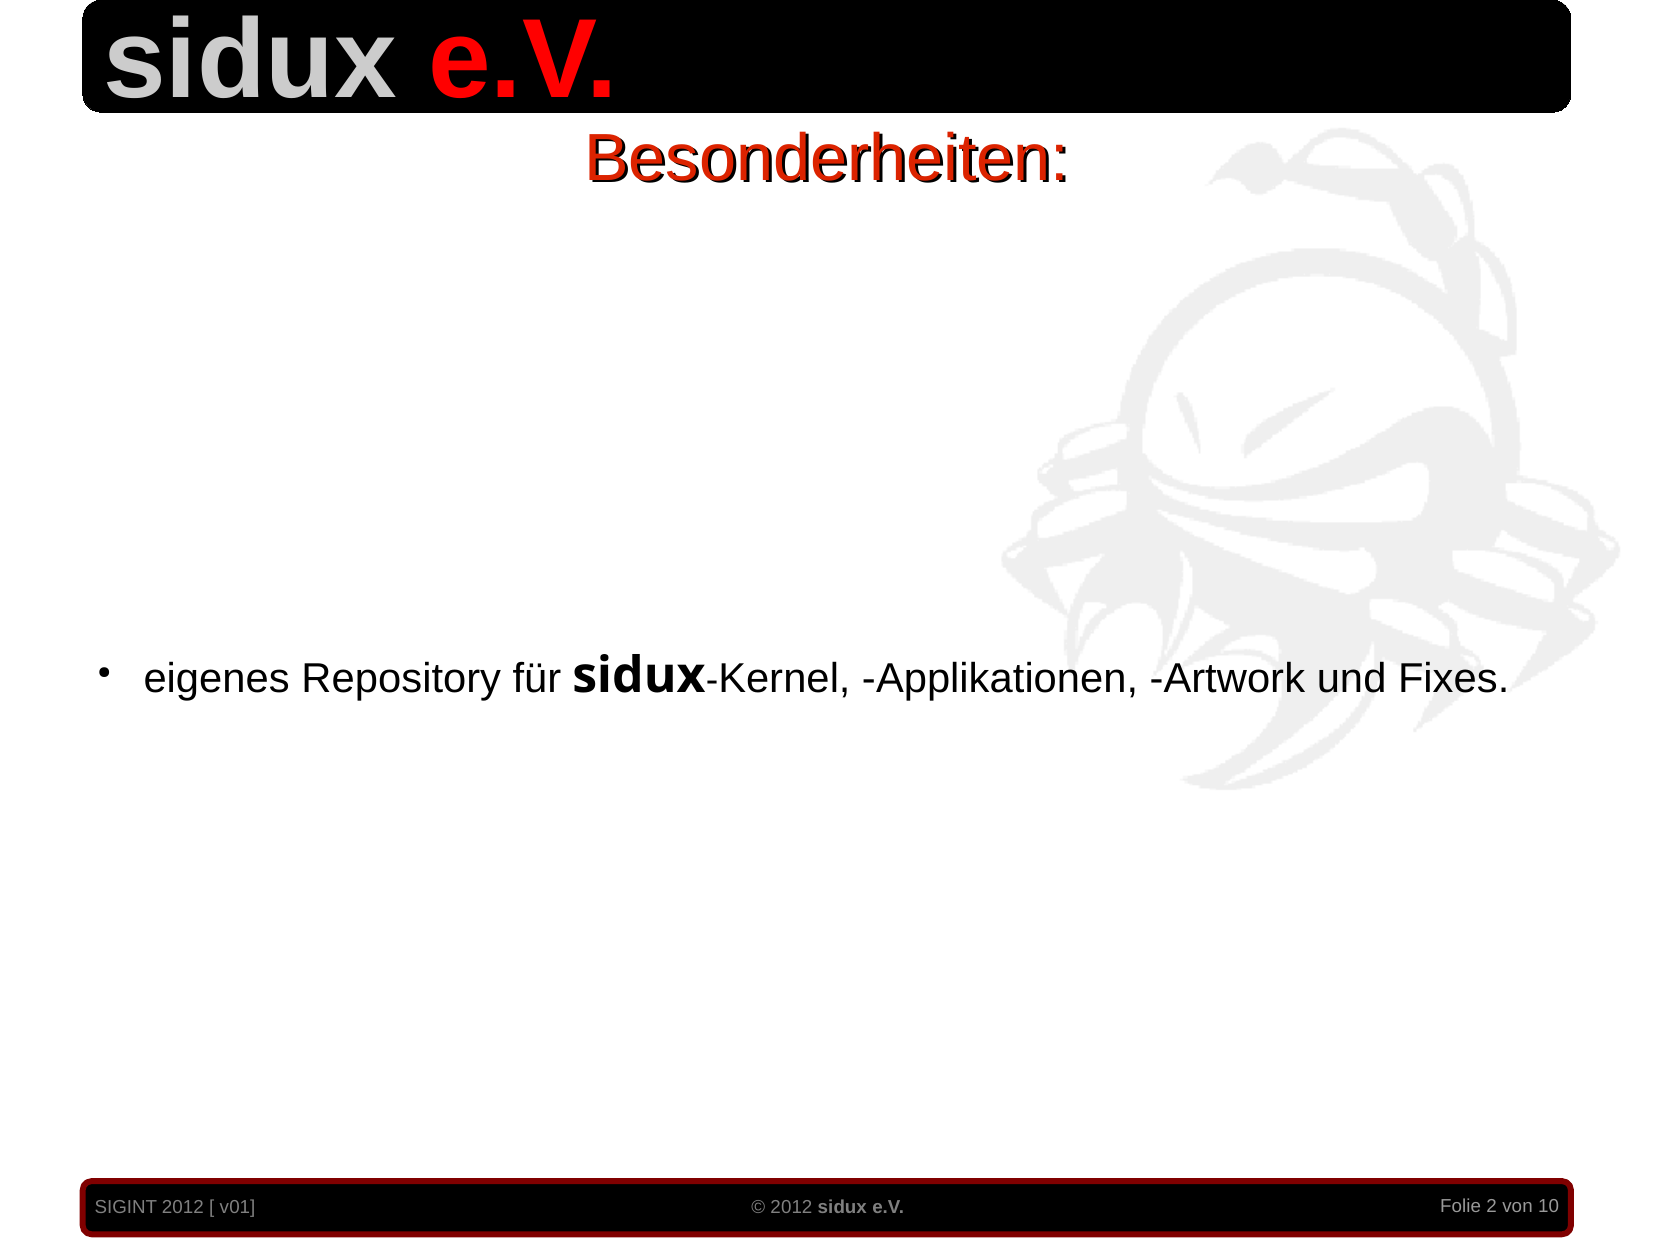

Besonderheiten:
	eigenes Repository für sidux-Kernel, -Applikationen, -Artwork und Fixes.